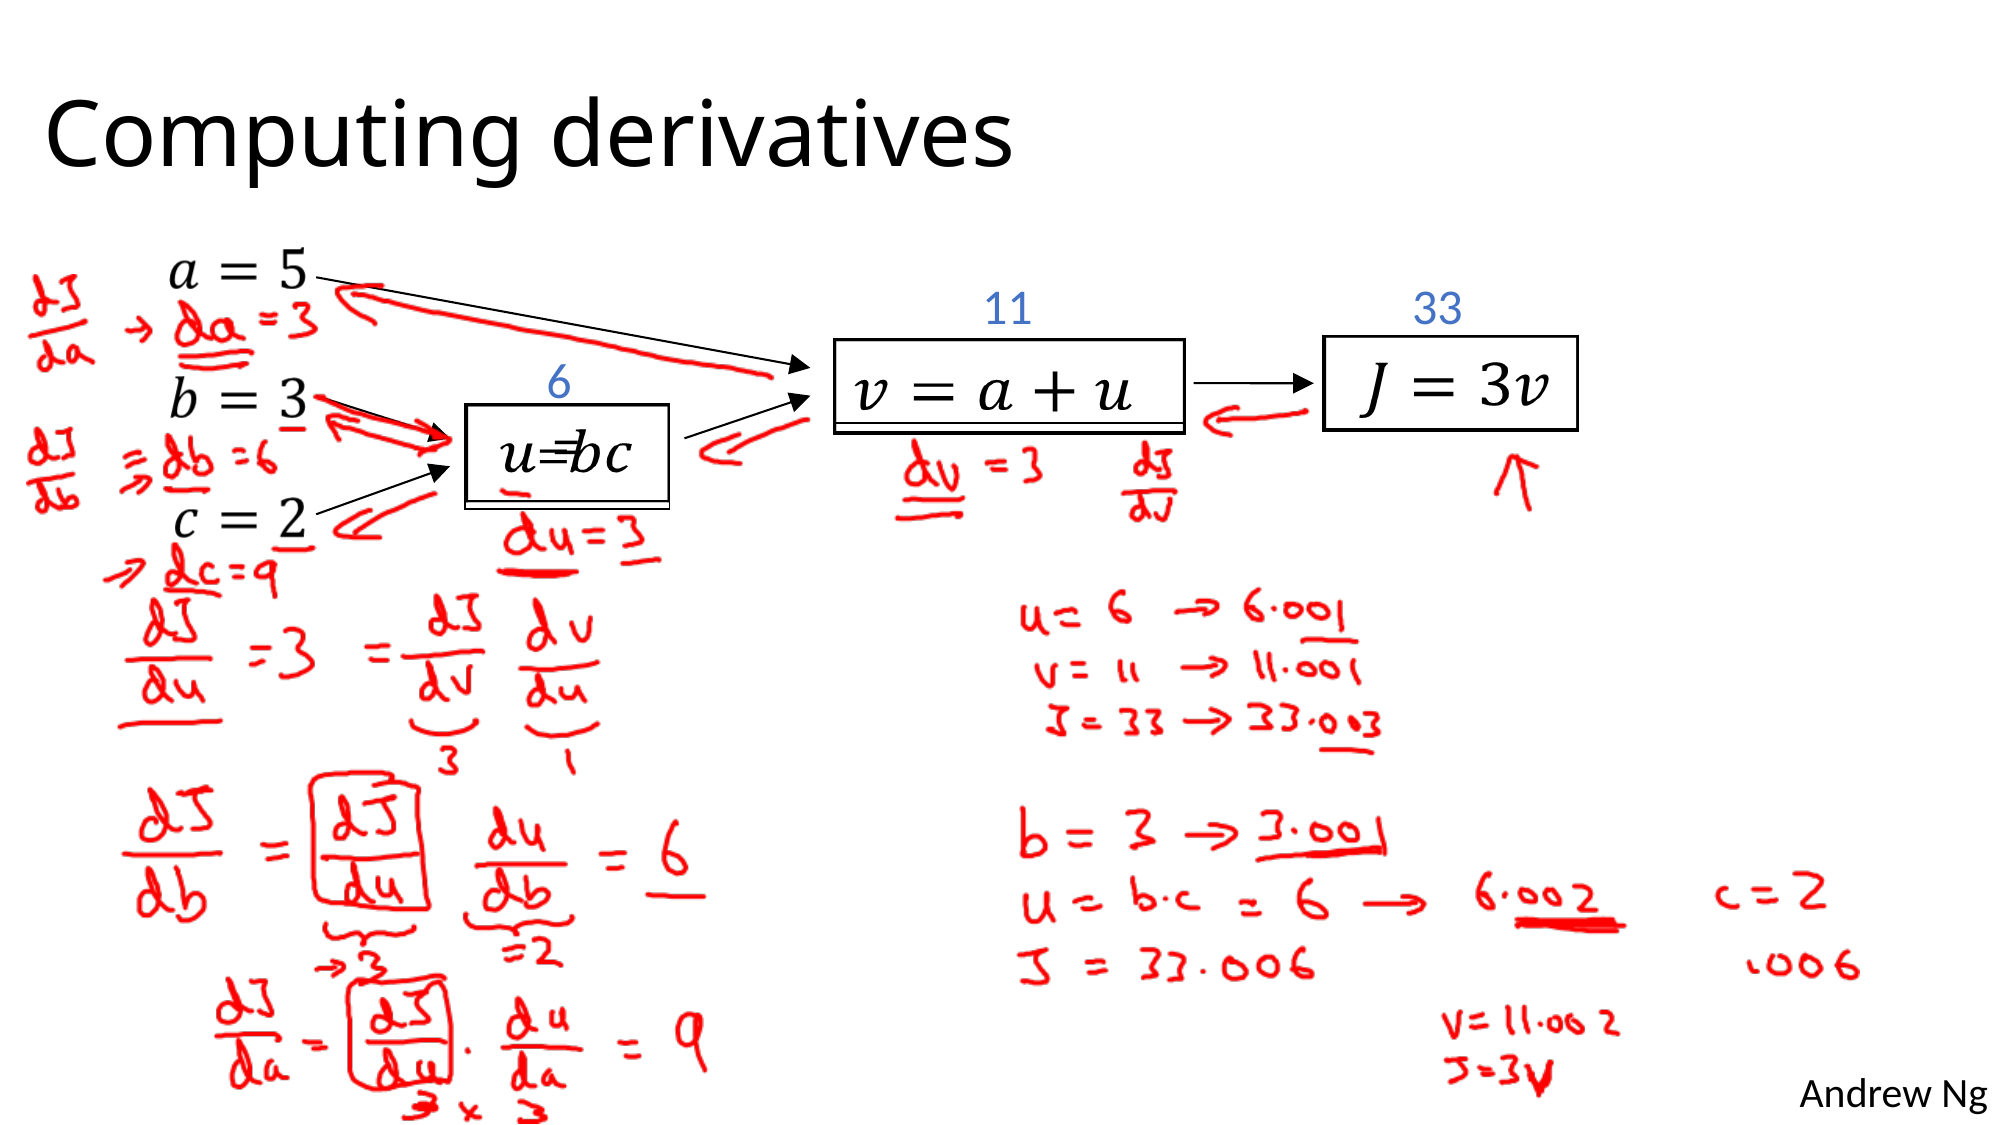

# Computing derivatives
33
11
| |
| --- |
| |
| --- |
| |
| --- |
| |
| --- |
6
| = |
| --- |
| |
| --- |